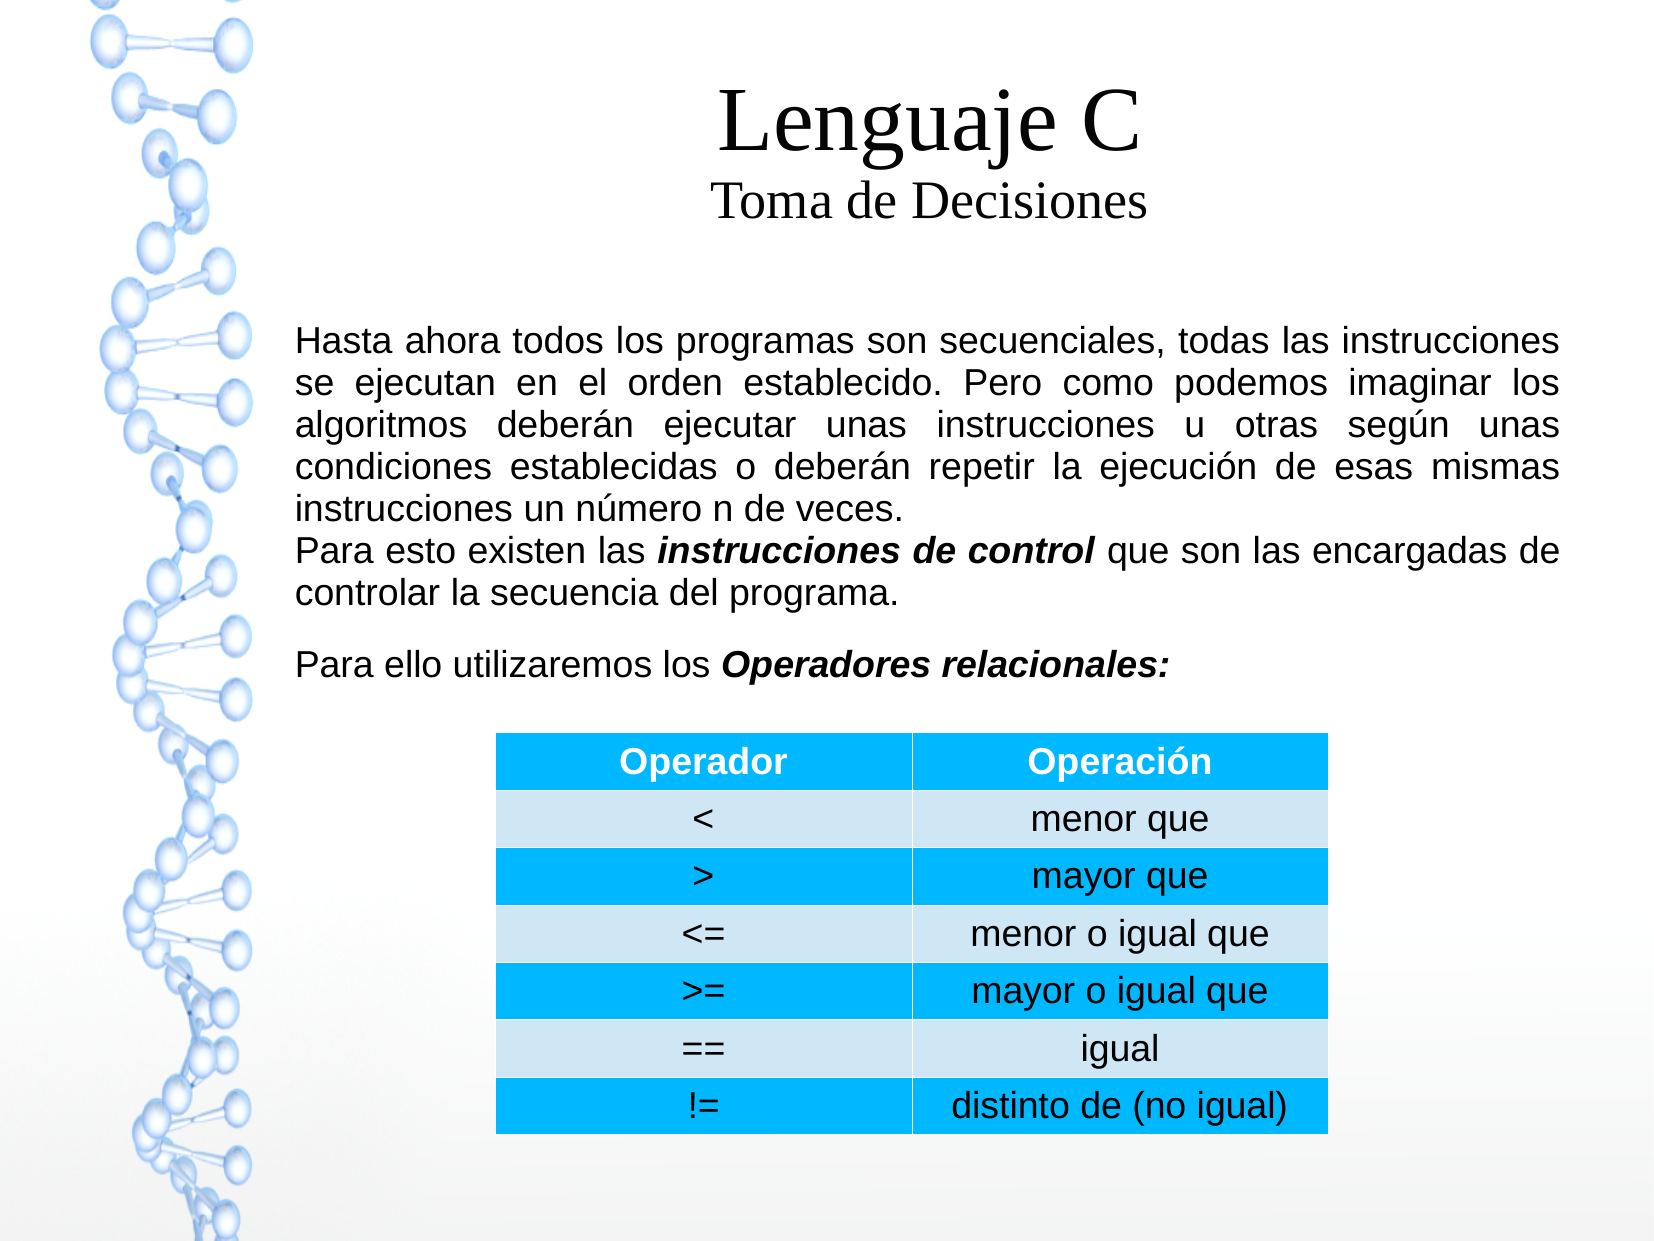

# Lenguaje C Toma de Decisiones
Hasta ahora todos los programas son secuenciales, todas las instrucciones se ejecutan en el orden establecido. Pero como podemos imaginar los algoritmos deberán ejecutar unas instrucciones u otras según unas condiciones establecidas o deberán repetir la ejecución de esas mismas instrucciones un número n de veces.
Para esto existen las instrucciones de control que son las encargadas de controlar la secuencia del programa.
Para ello utilizaremos los Operadores relacionales:
| Operador | Operación |
| --- | --- |
| < | menor que |
| > | mayor que |
| <= | menor o igual que |
| >= | mayor o igual que |
| == | igual |
| != | distinto de (no igual) |